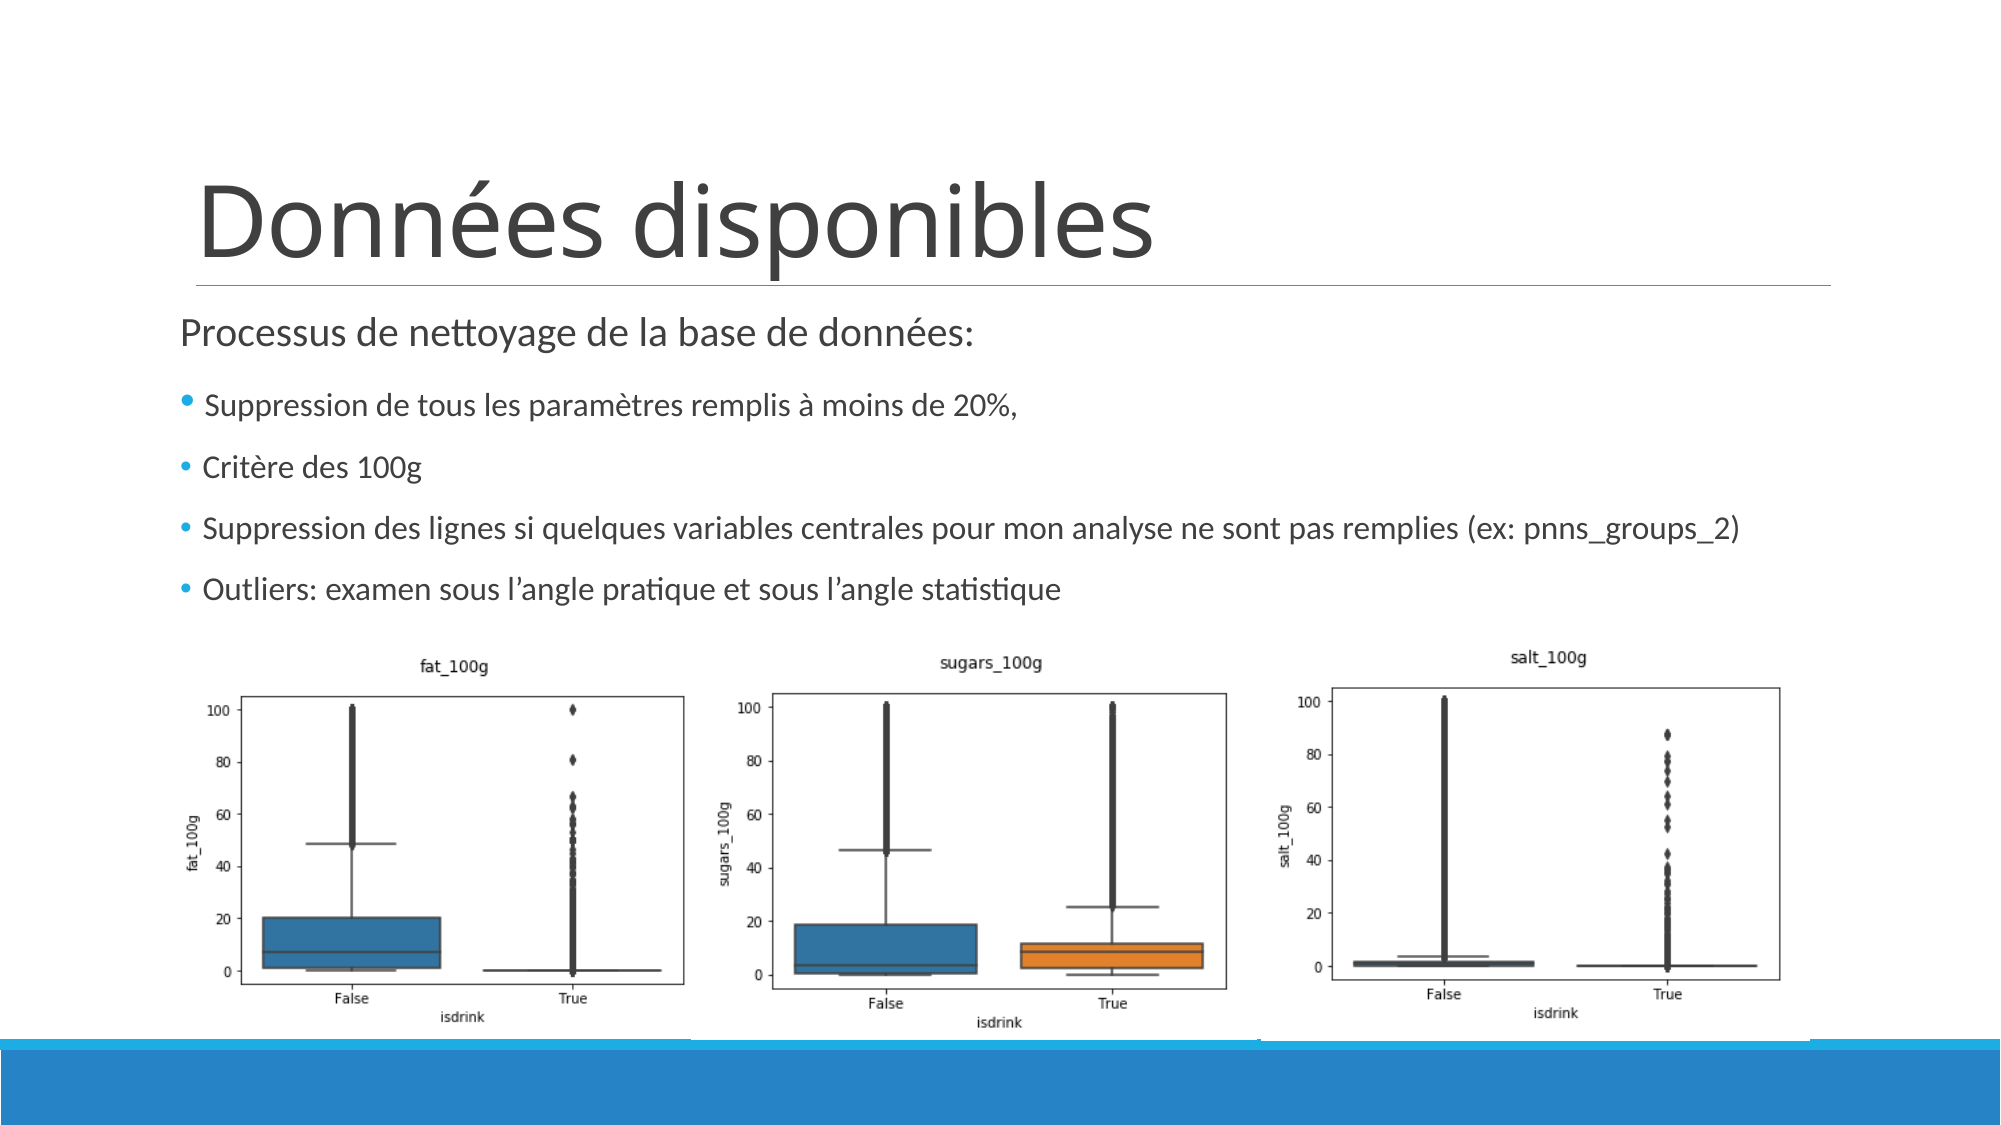

# Données disponibles
Processus de nettoyage de la base de données:
 Suppression de tous les paramètres remplis à moins de 20%,
 Critère des 100g
 Suppression des lignes si quelques variables centrales pour mon analyse ne sont pas remplies (ex: pnns_groups_2)
 Outliers: examen sous l’angle pratique et sous l’angle statistique